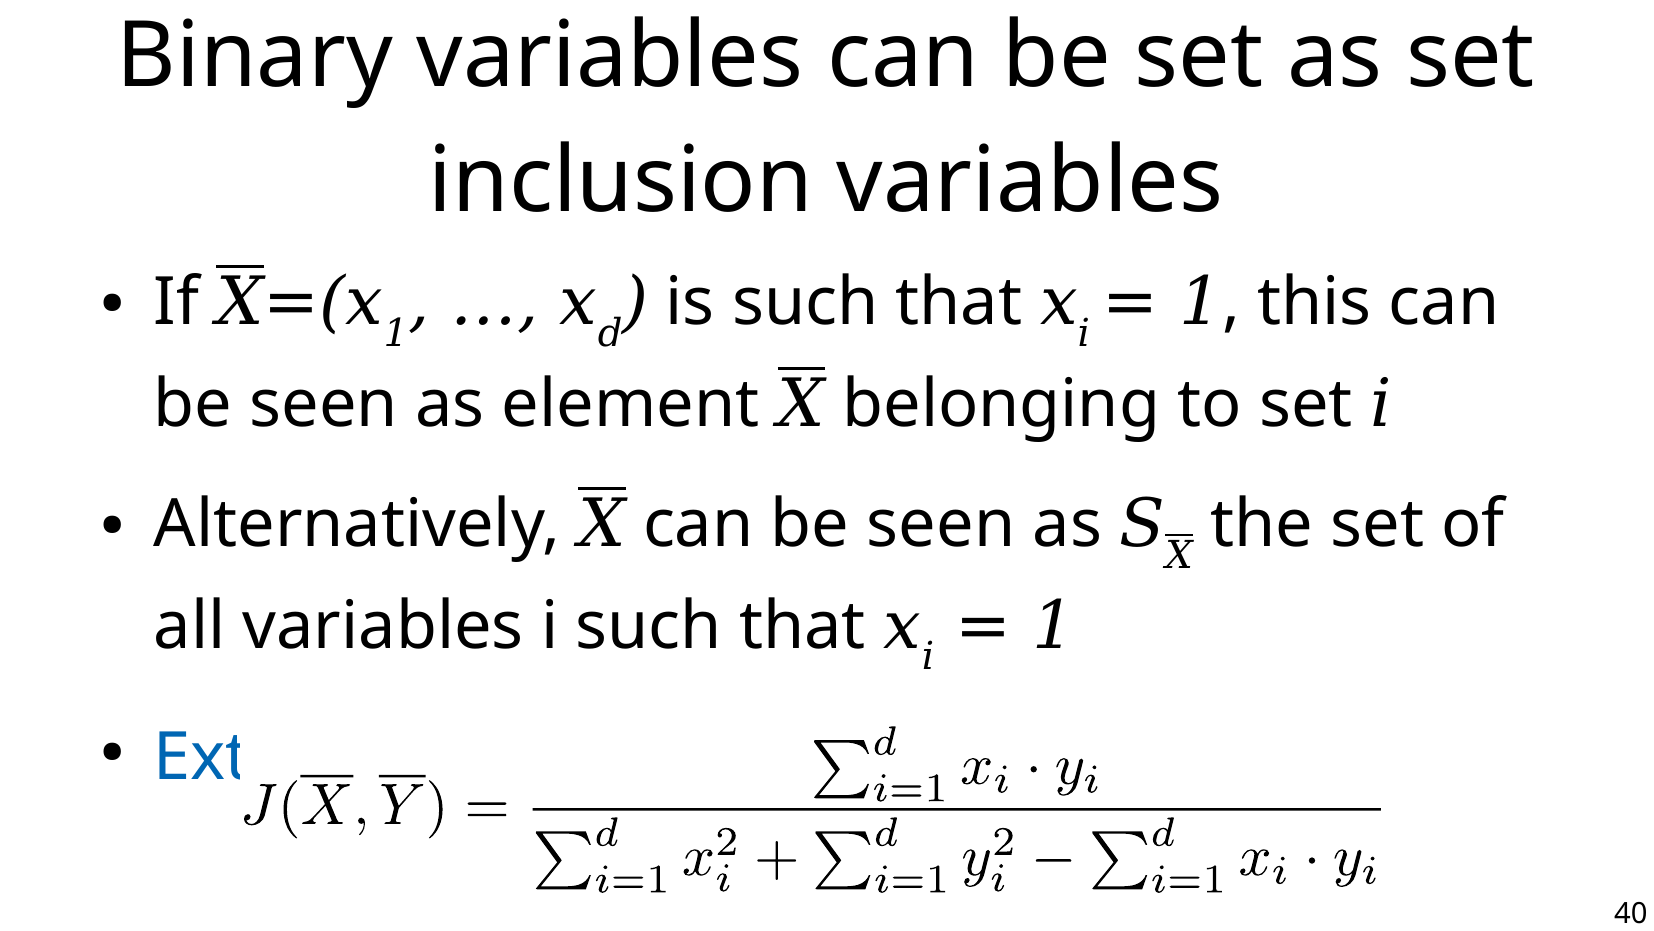

# Binary variables can be set as set inclusion variables
If X=(x1, …, xd) is such that xi = 1, this can be seen as element X belonging to set i
Alternatively, X can be seen as SX the set of all variables i such that xi = 1
Extended Jaccard coefficient (Tanimoto)
40